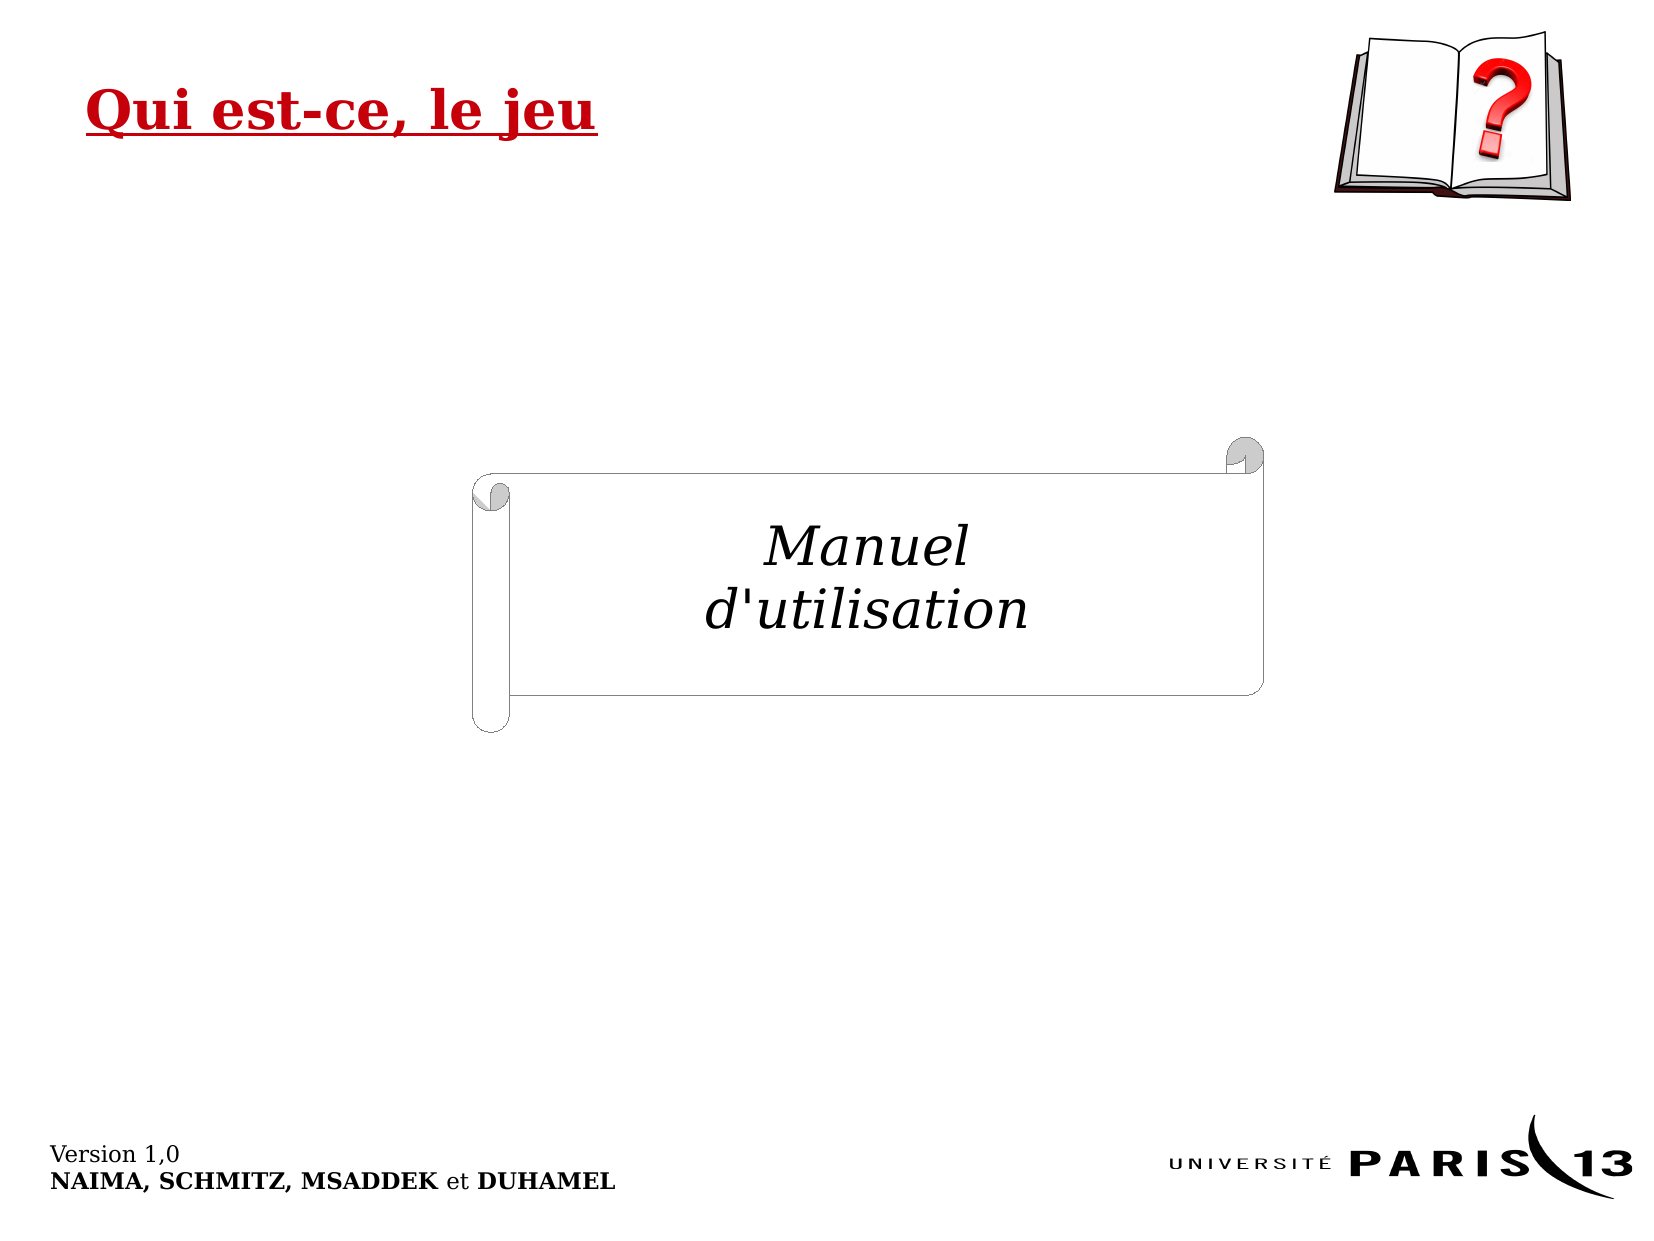

Qui est-ce, le jeu
Manuel d'utilisation
Version 1,0
NAIMA, SCHMITZ, MSADDEK et DUHAMEL